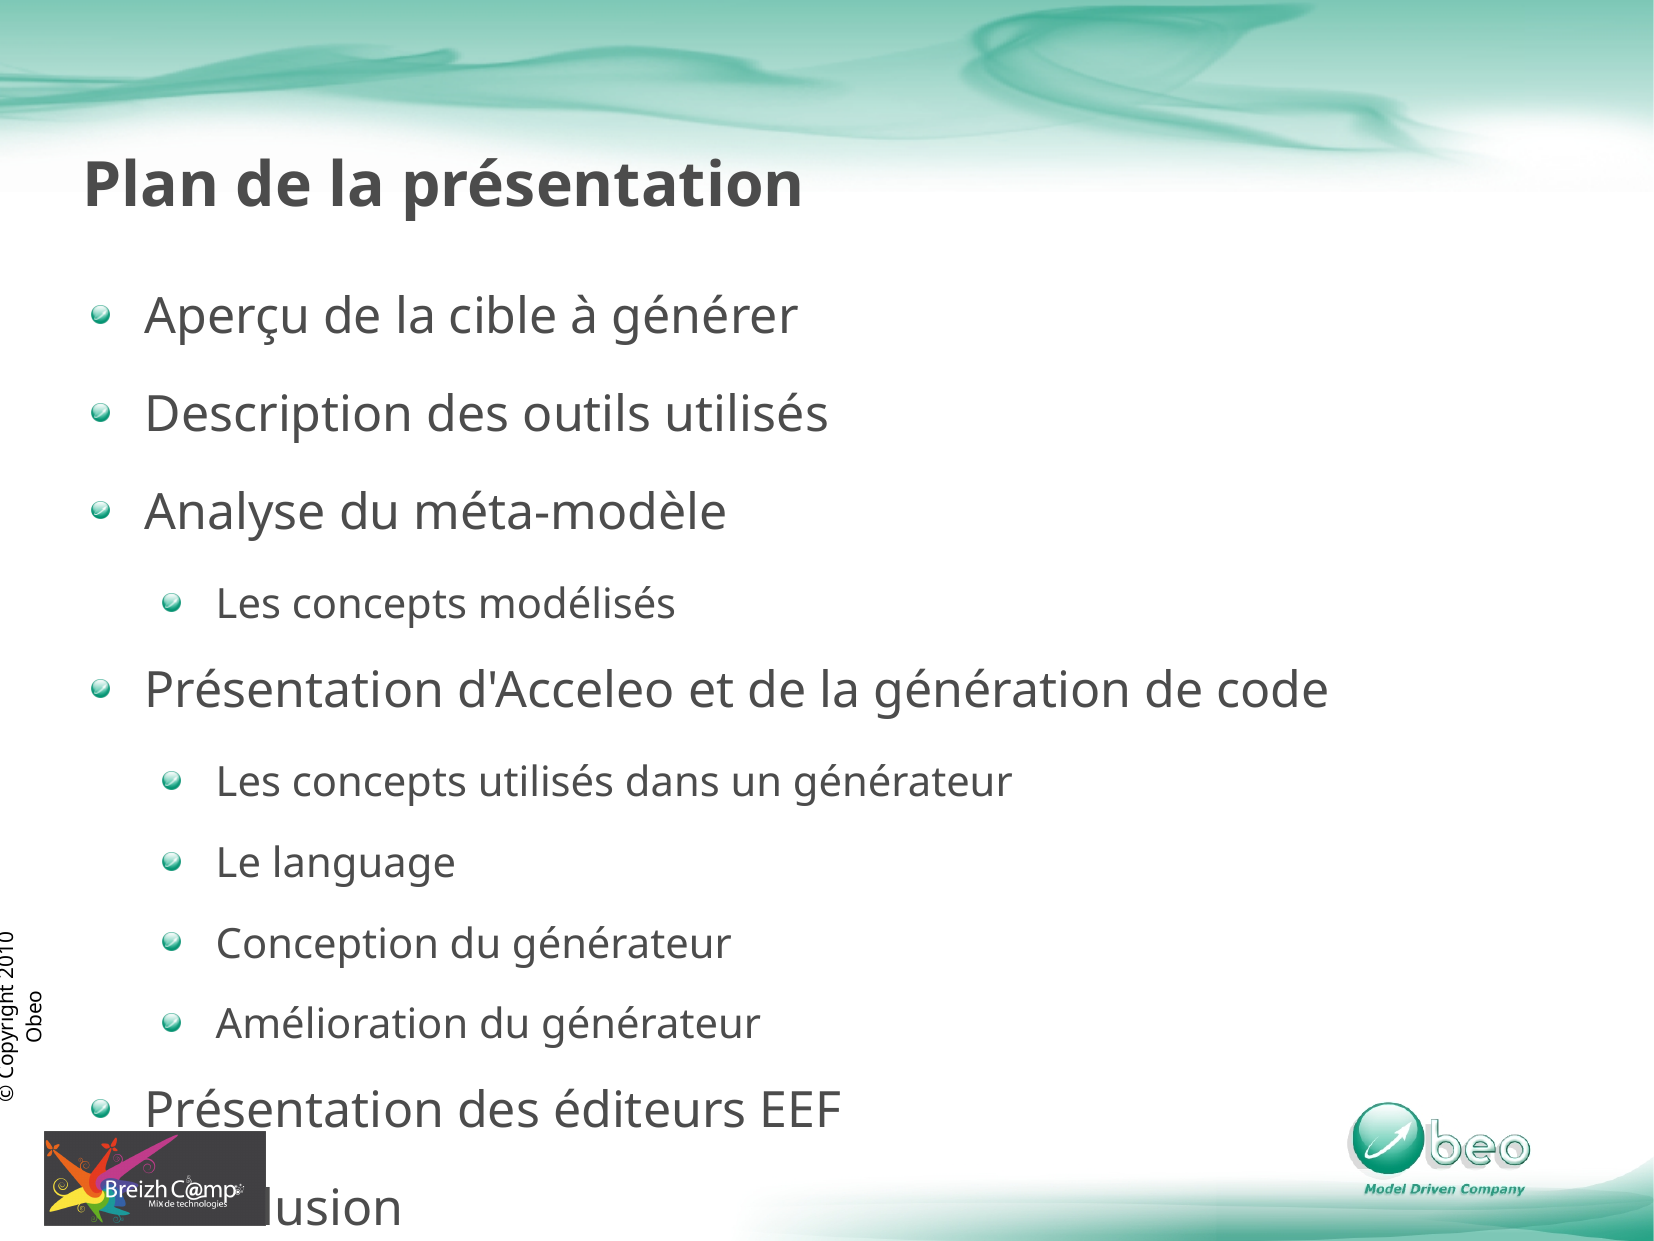

# Plan de la présentation
Aperçu de la cible à générer
Description des outils utilisés
Analyse du méta-modèle
Les concepts modélisés
Présentation d'Acceleo et de la génération de code
Les concepts utilisés dans un générateur
Le language
Conception du générateur
Amélioration du générateur
Présentation des éditeurs EEF
Conclusion
3